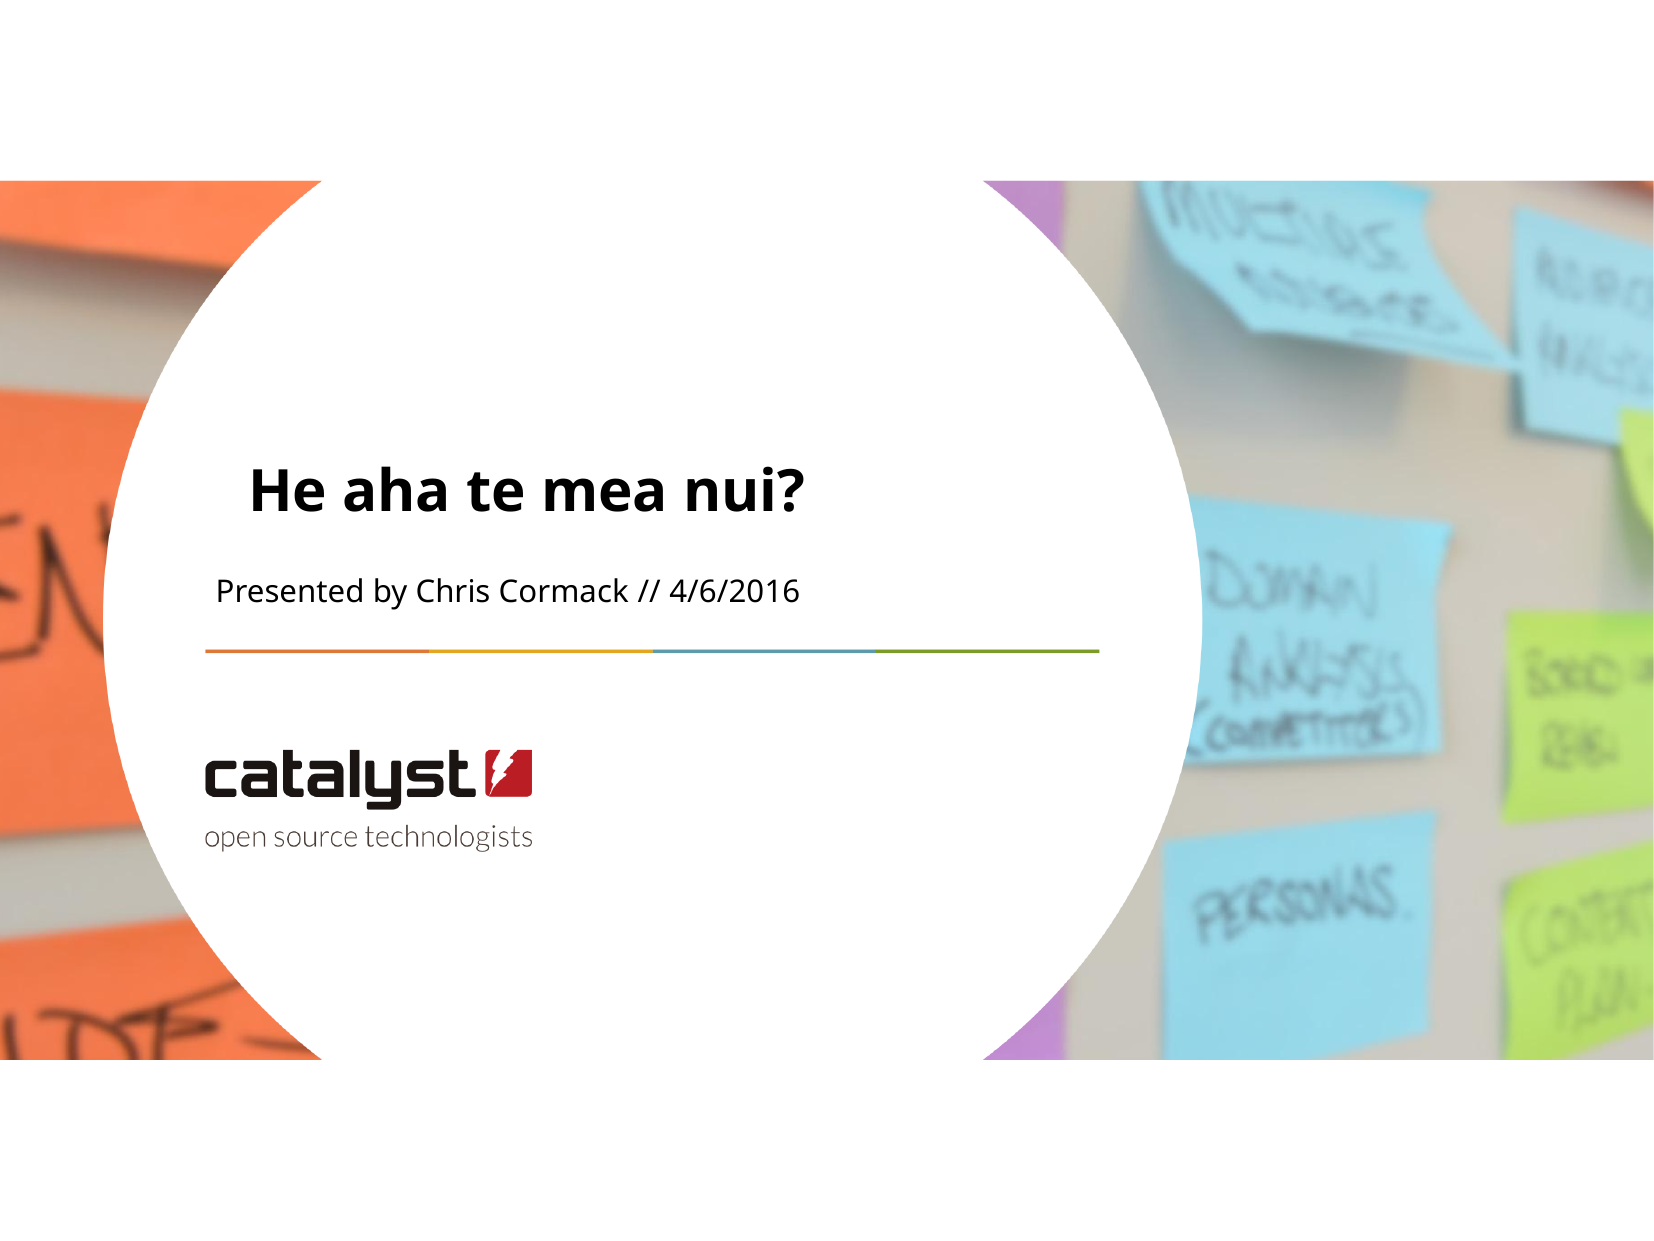

# He aha te mea nui?
Presented by Chris Cormack // 4/6/2016